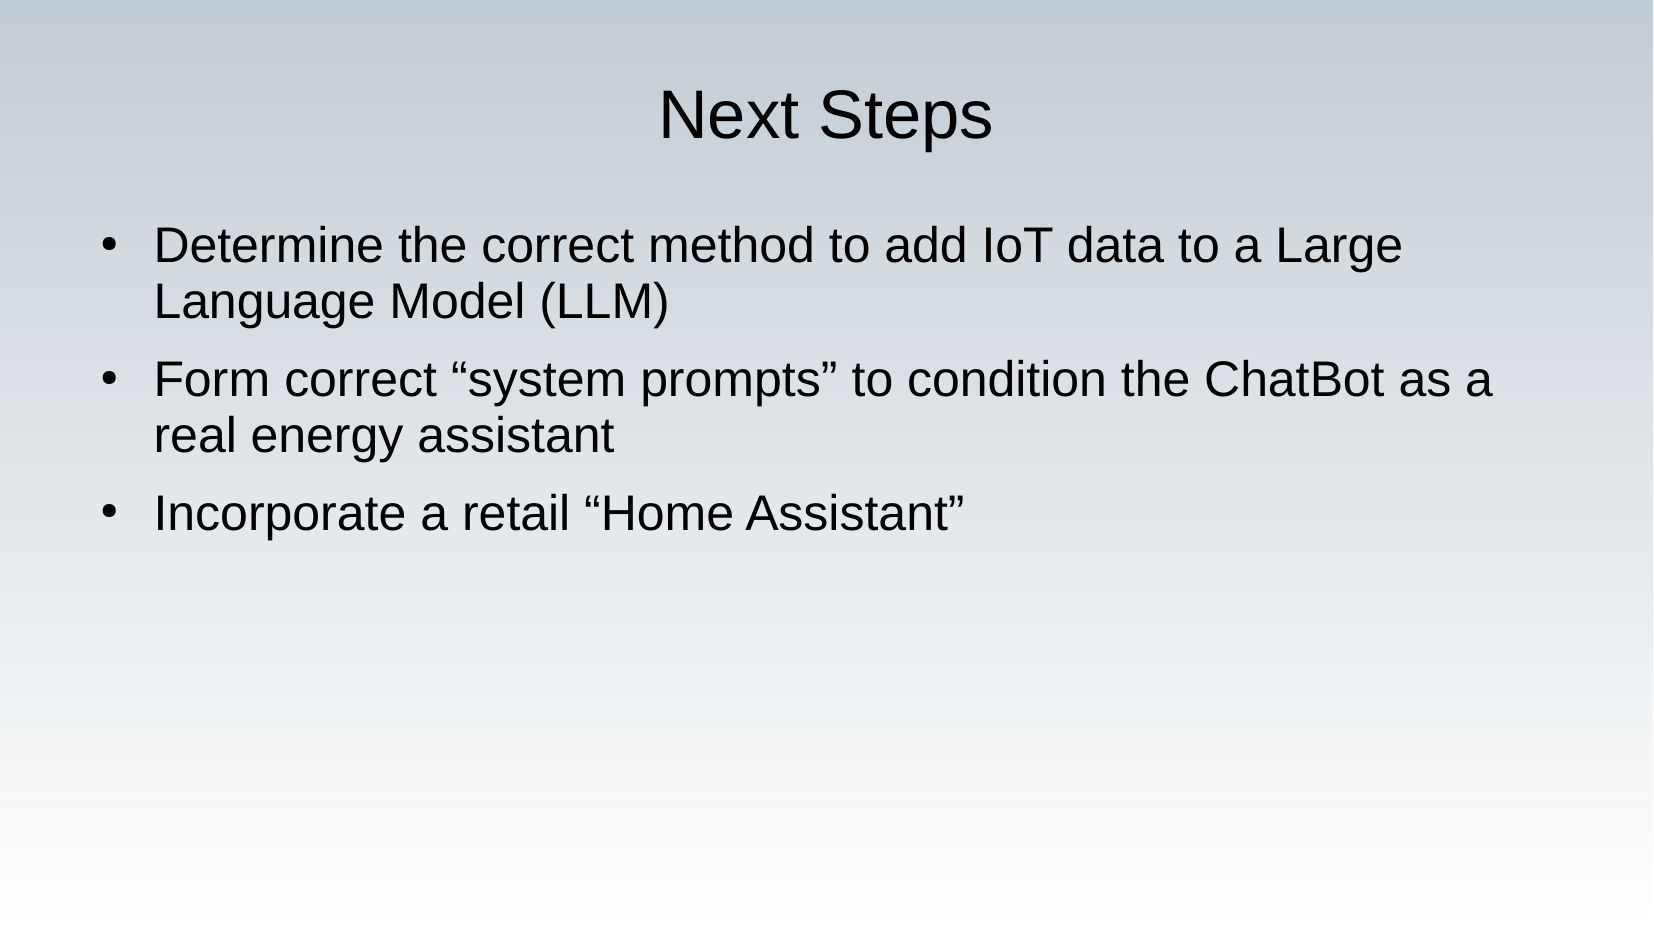

# Next Steps
Determine the correct method to add IoT data to a Large Language Model (LLM)
Form correct “system prompts” to condition the ChatBot as a real energy assistant
Incorporate a retail “Home Assistant”